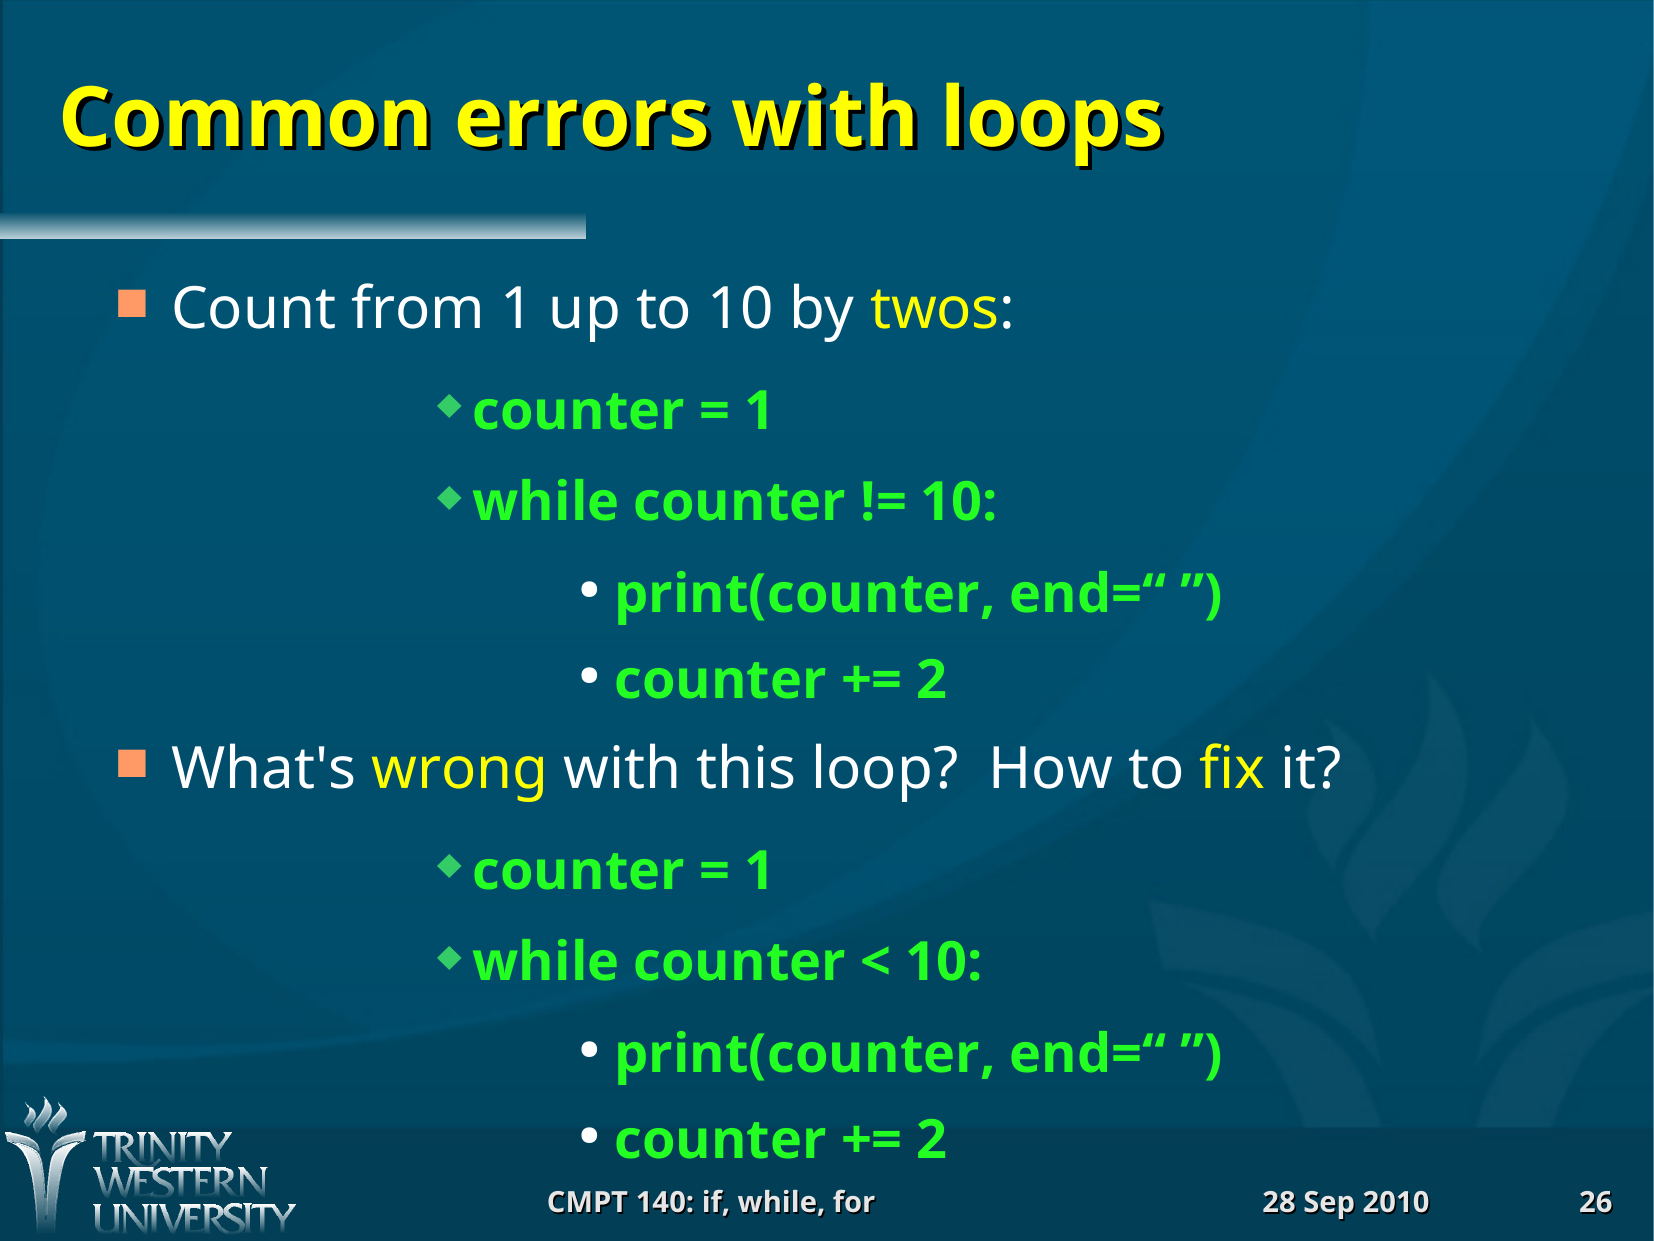

# Common errors with loops
Count from 1 up to 10 by twos:
counter = 1
while counter != 10:
print(counter, end=“ ”)
counter += 2
What's wrong with this loop? How to fix it?
counter = 1
while counter < 10:
print(counter, end=“ ”)
counter += 2
CMPT 140: if, while, for
28 Sep 2010
26